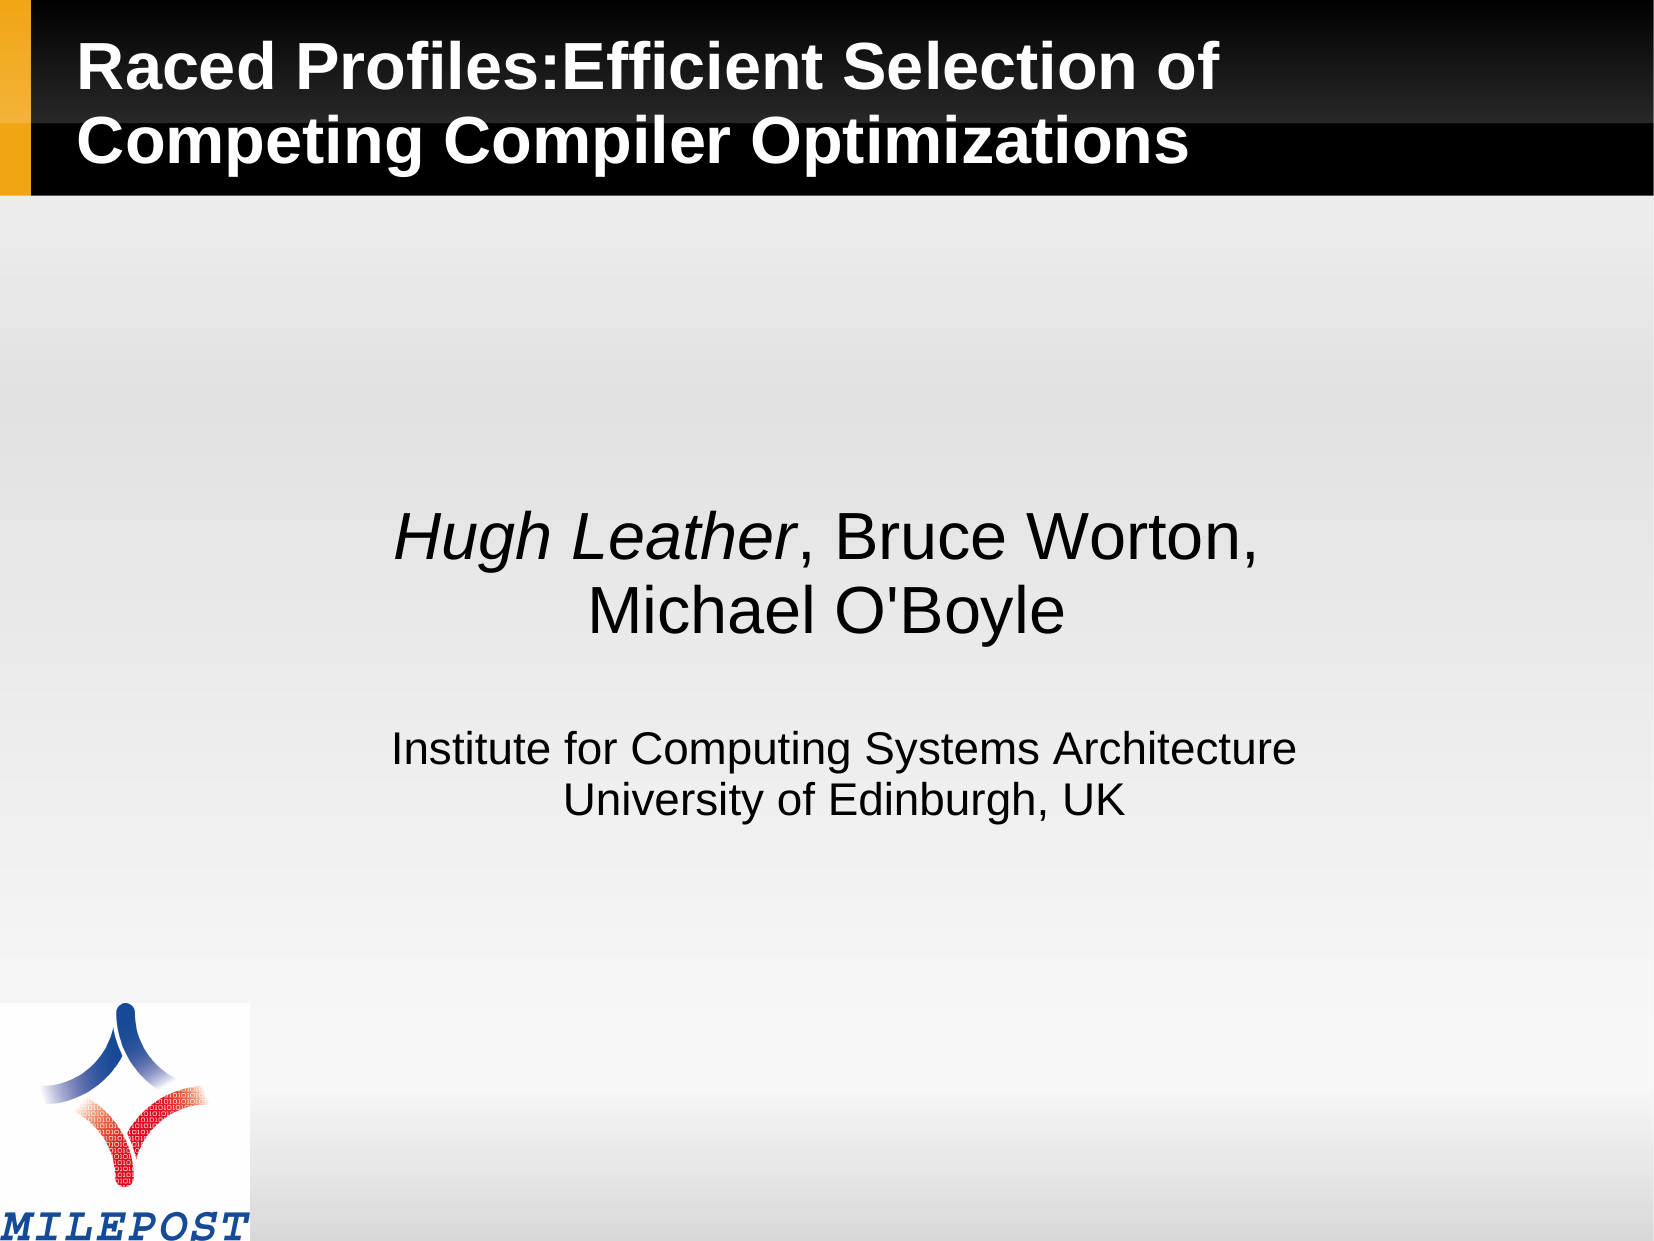

# Raced Profiles:Efficient Selection of Competing Compiler Optimizations
Hugh Leather, Bruce Worton,
Michael O'Boyle
Institute for Computing Systems Architecture
University of Edinburgh, UK